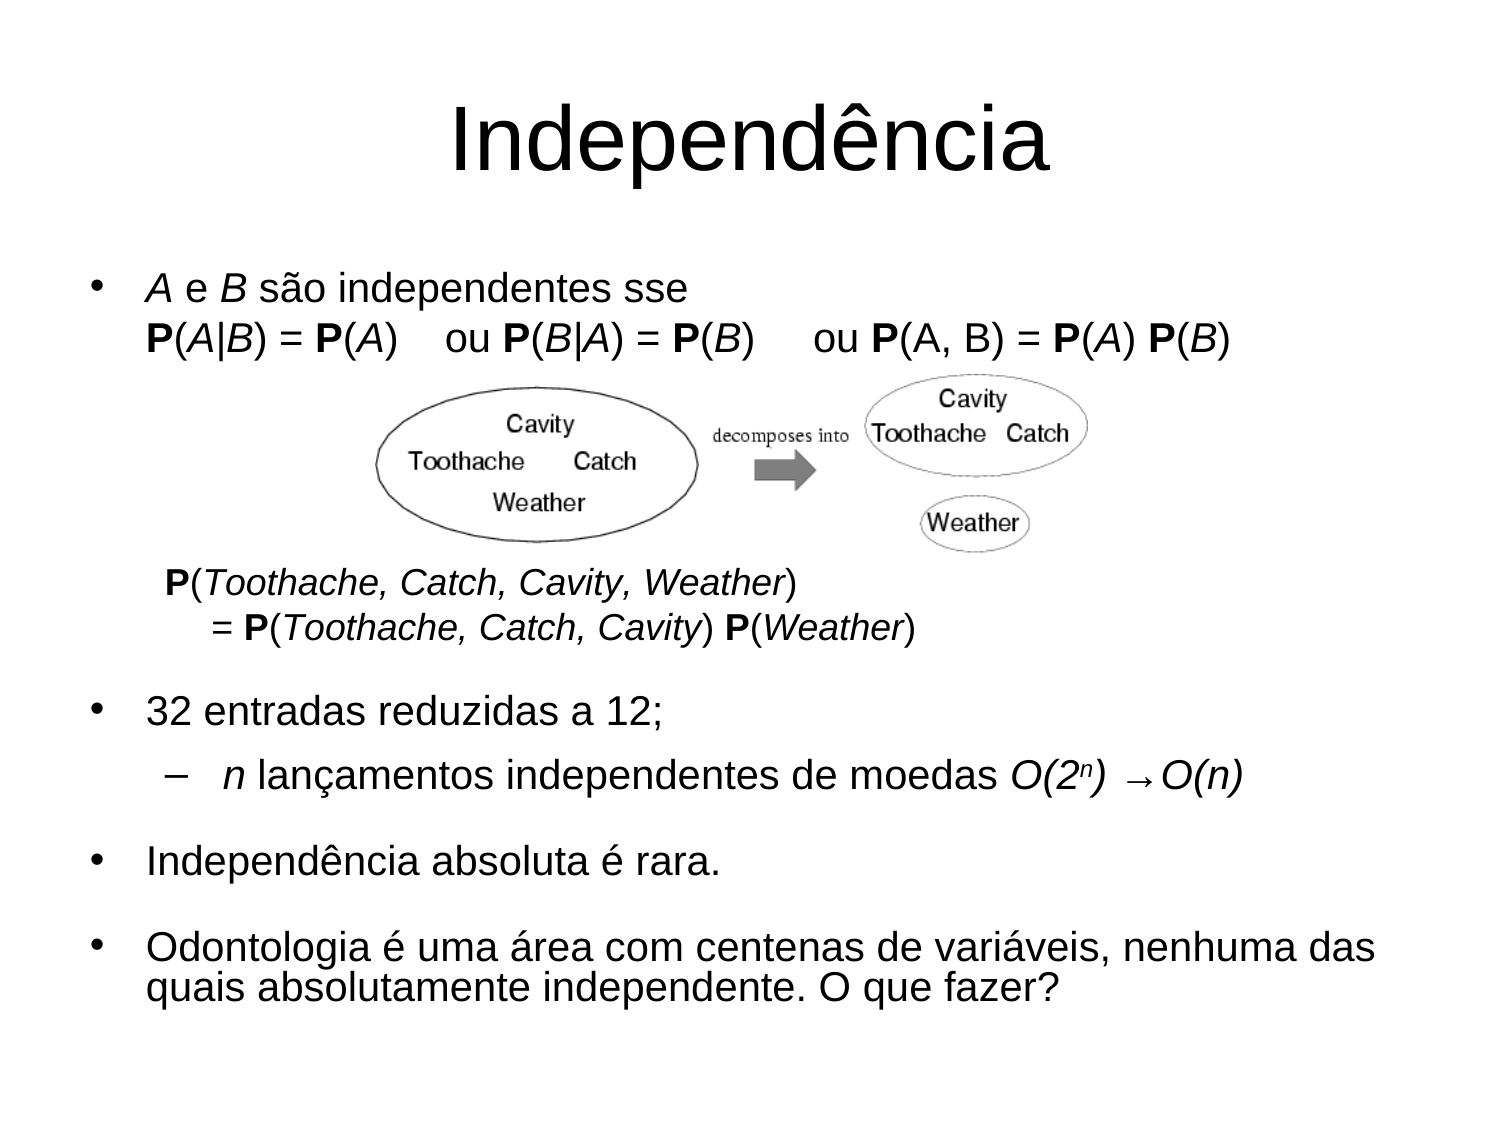

# Independência
A e B são independentes sse
	P(A|B) = P(A) ou P(B|A) = P(B) ou P(A, B) = P(A) P(B)
P(Toothache, Catch, Cavity, Weather)
	= P(Toothache, Catch, Cavity) P(Weather)
32 entradas reduzidas a 12;
 n lançamentos independentes de moedas O(2n) →O(n)
Independência absoluta é rara.
Odontologia é uma área com centenas de variáveis, nenhuma das quais absolutamente independente. O que fazer?